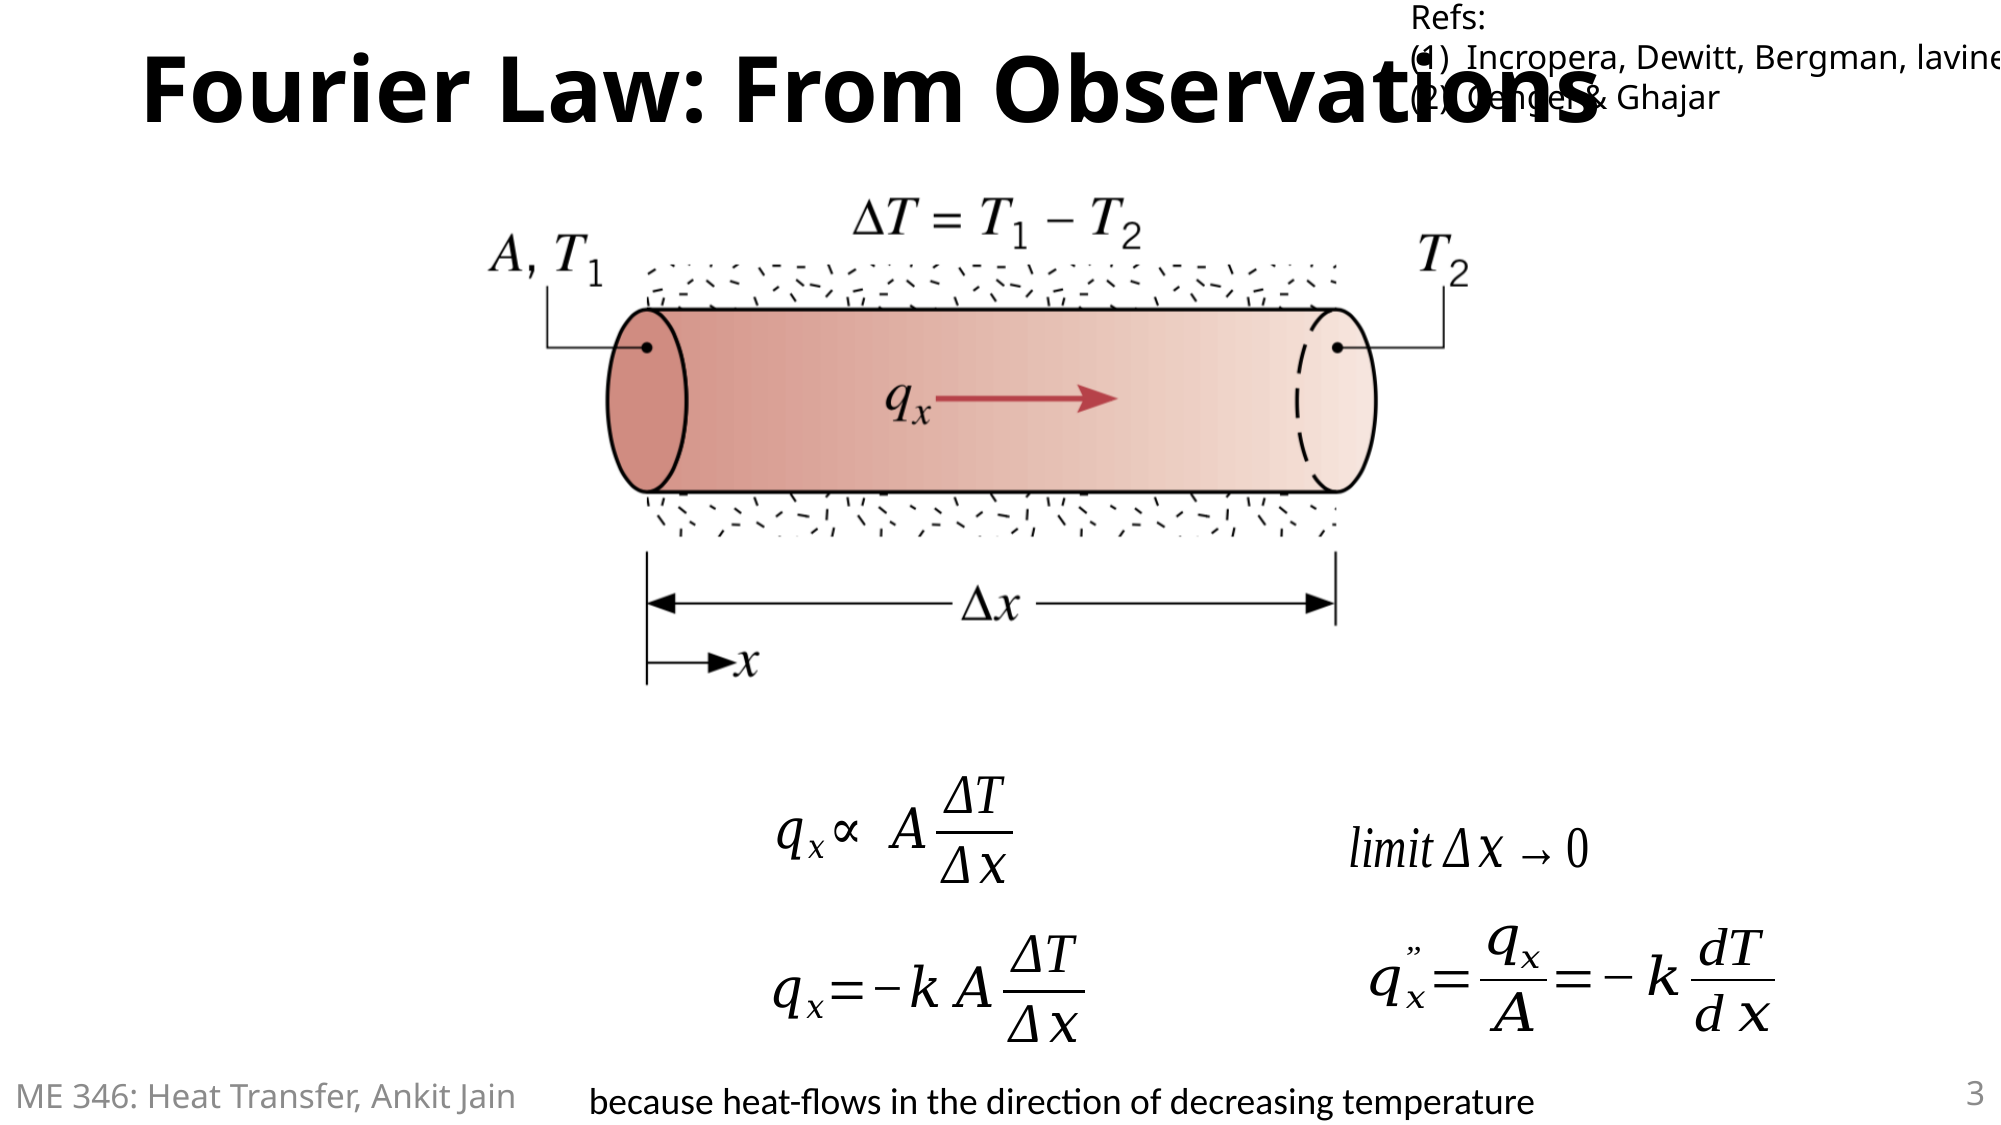

# Fourier Law: From Observations
Refs:
Incropera, Dewitt, Bergman, lavine
Cengel & Ghajar
ME 346: Heat Transfer, Ankit Jain
3
 because heat-flows in the direction of decreasing temperature